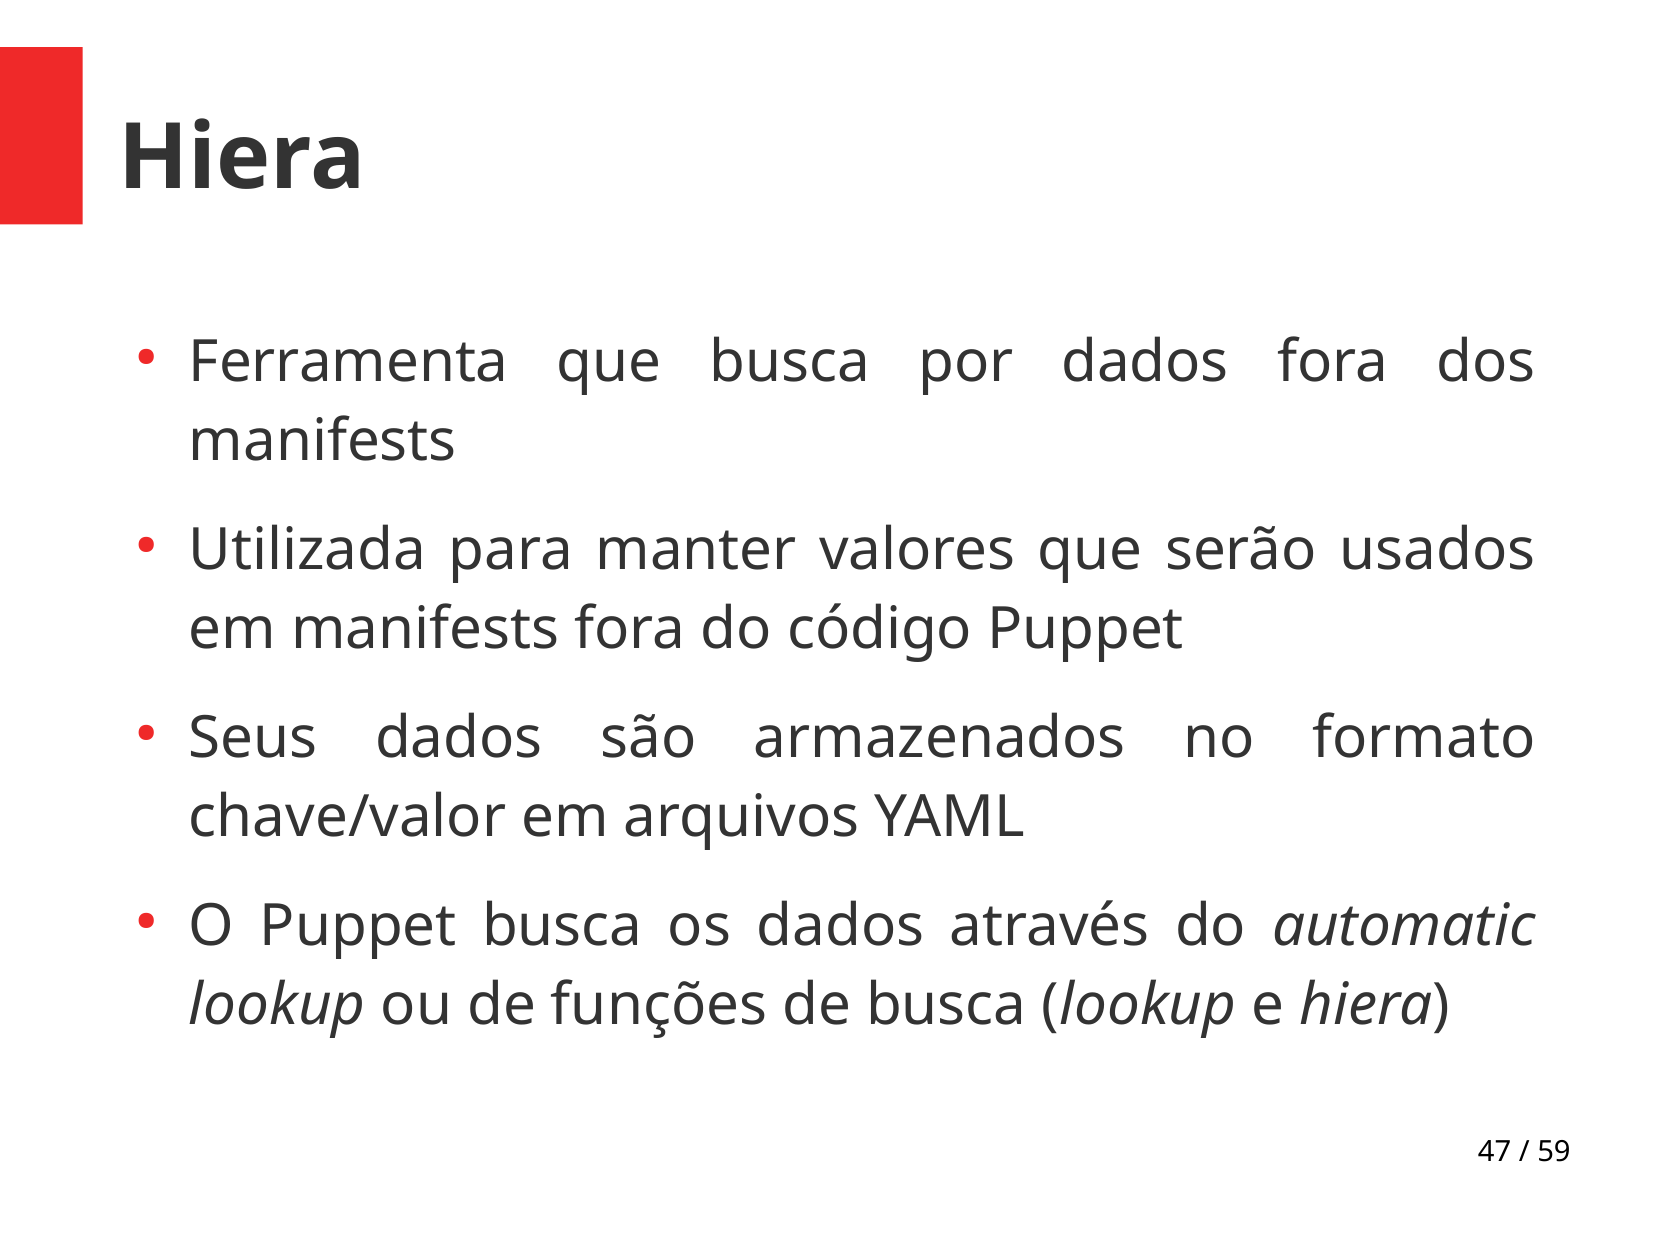

# Hiera
Ferramenta que busca por dados fora dos manifests
Utilizada para manter valores que serão usados em manifests fora do código Puppet
Seus dados são armazenados no formato chave/valor em arquivos YAML
O Puppet busca os dados através do automatic lookup ou de funções de busca (lookup e hiera)
47